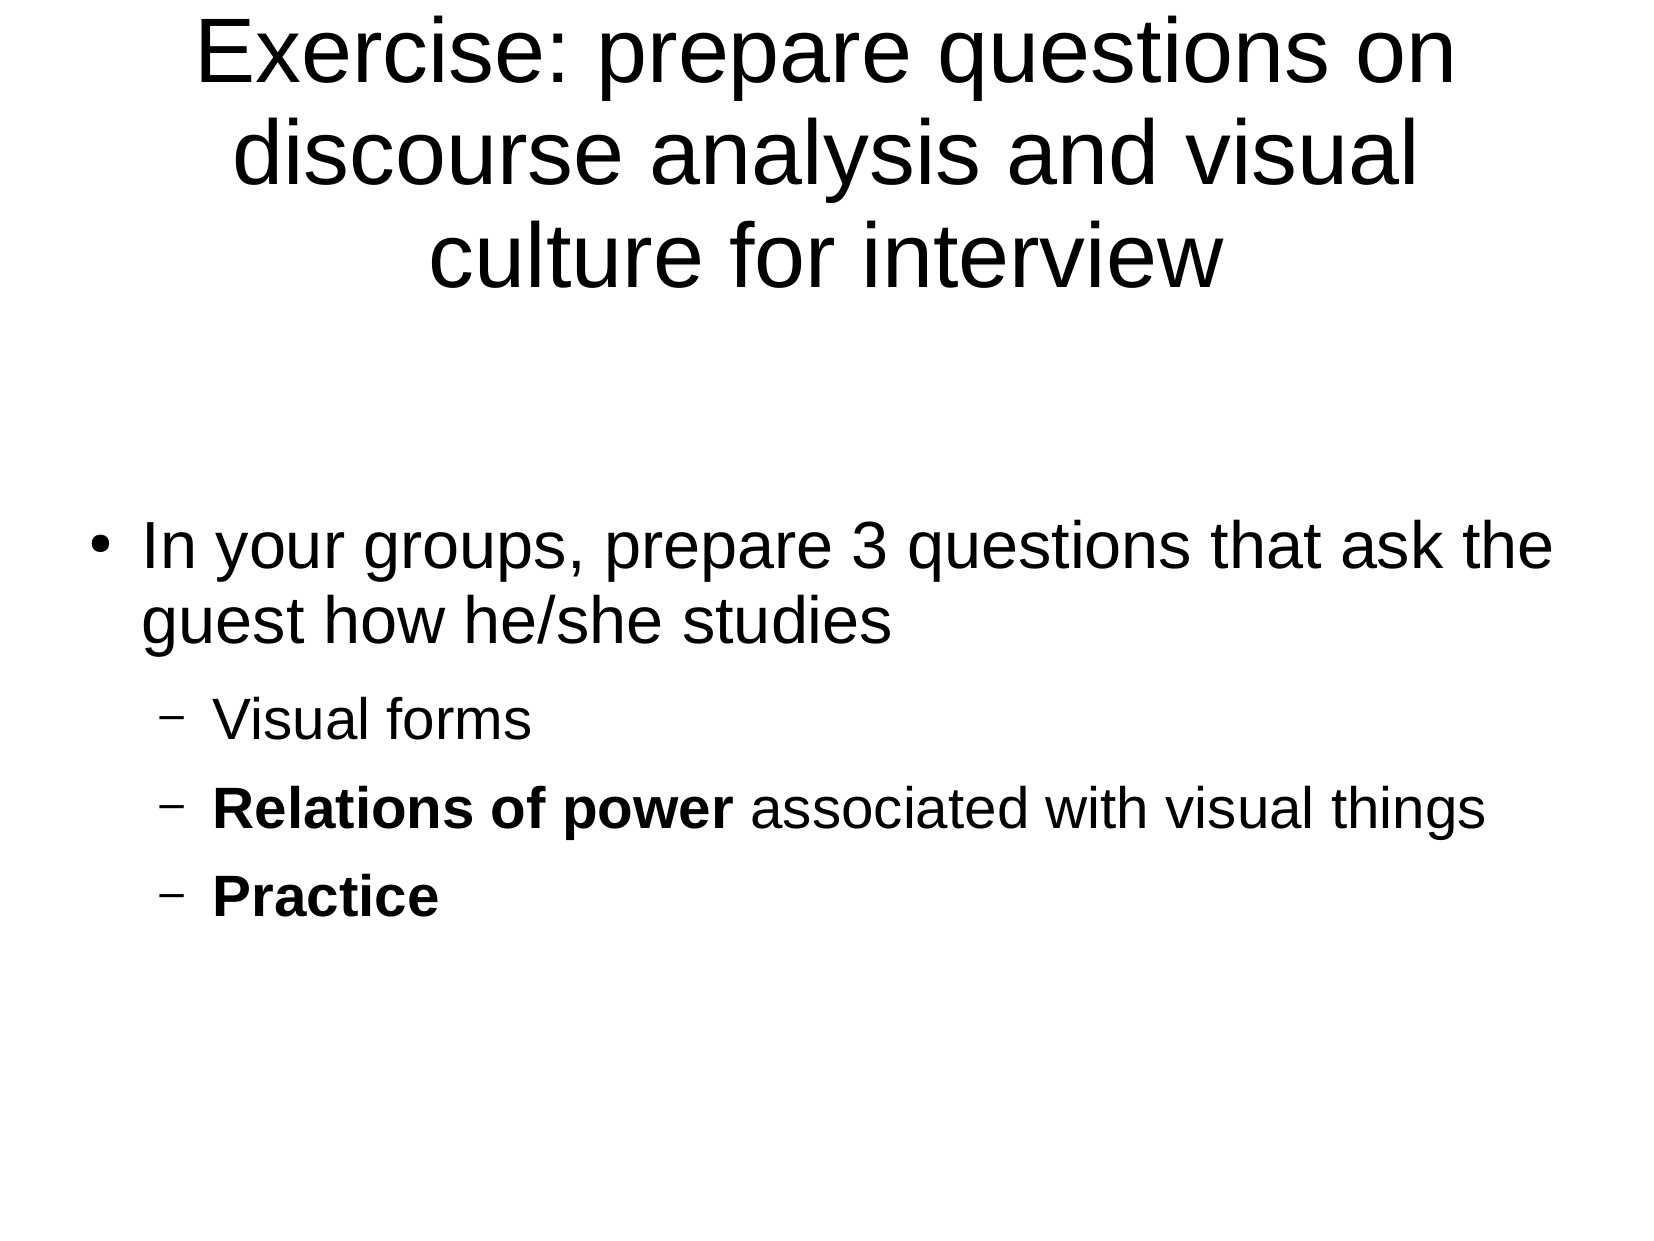

# Exercise: prepare questions on discourse analysis and visual culture for interview
In your groups, prepare 3 questions that ask the guest how he/she studies
Visual forms
Relations of power associated with visual things
Practice